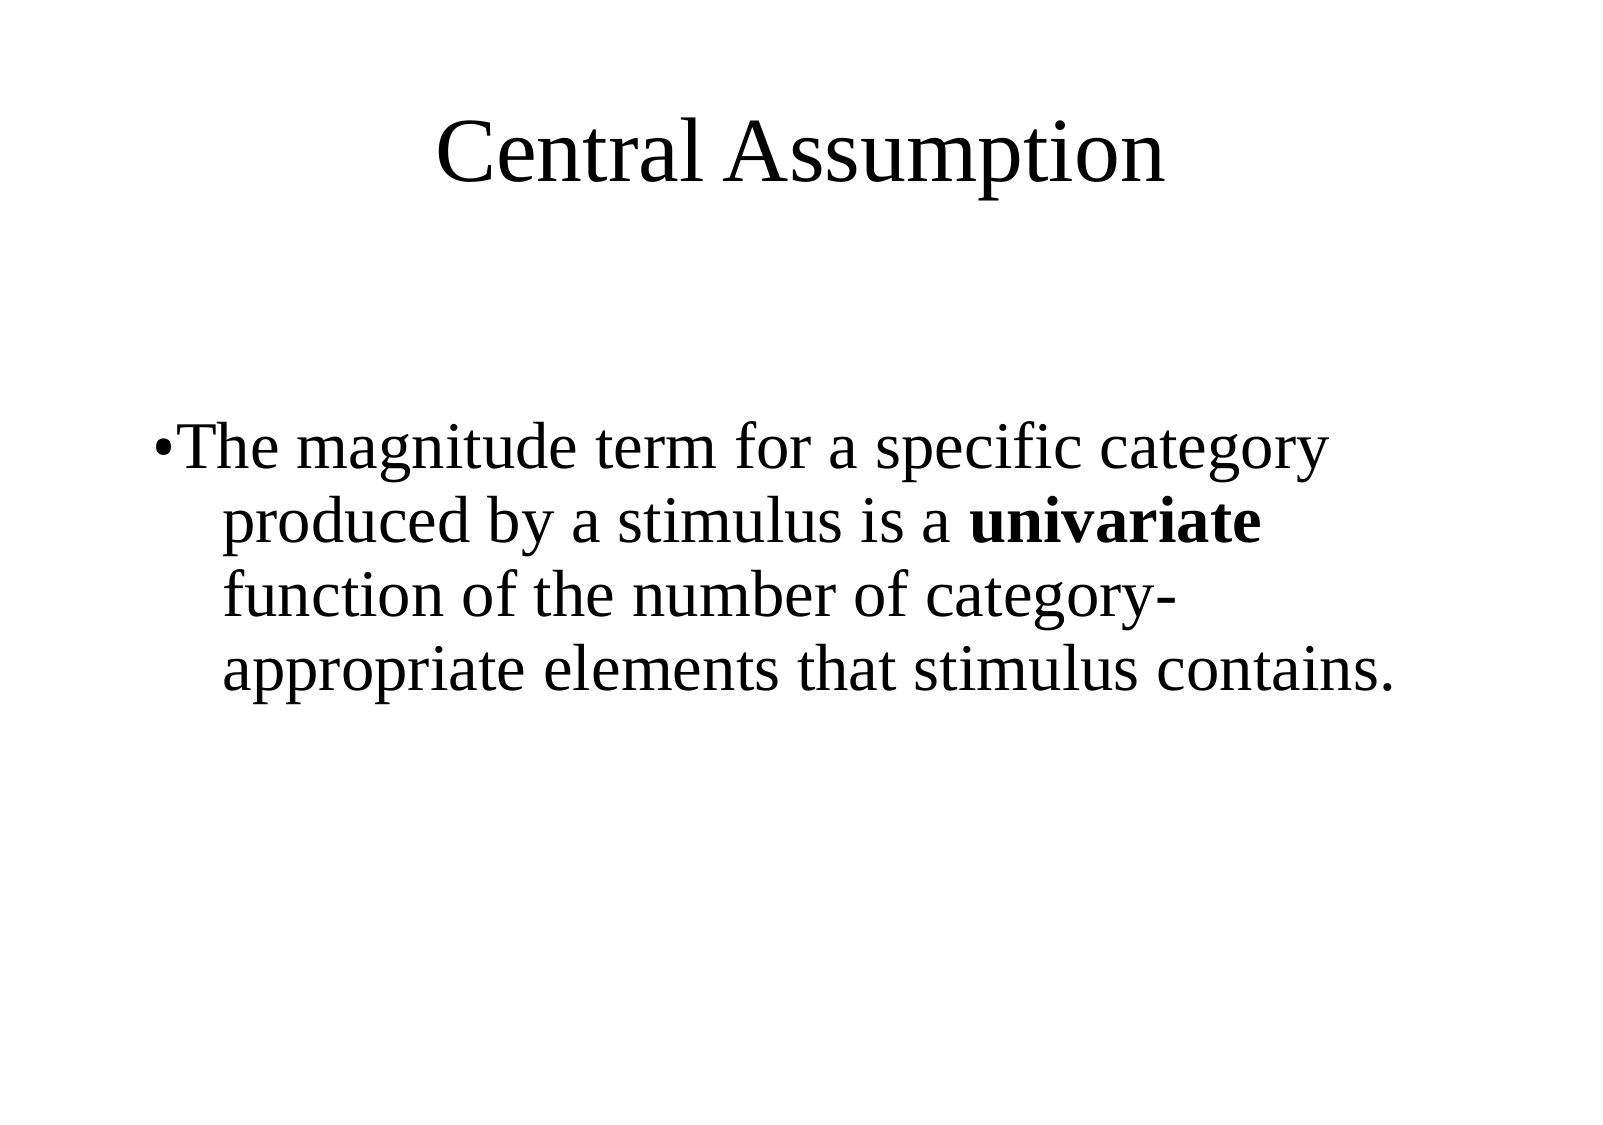

Central Assumption
The magnitude term for a specific category produced by a stimulus is a univariate function of the number of category-appropriate elements that stimulus contains.